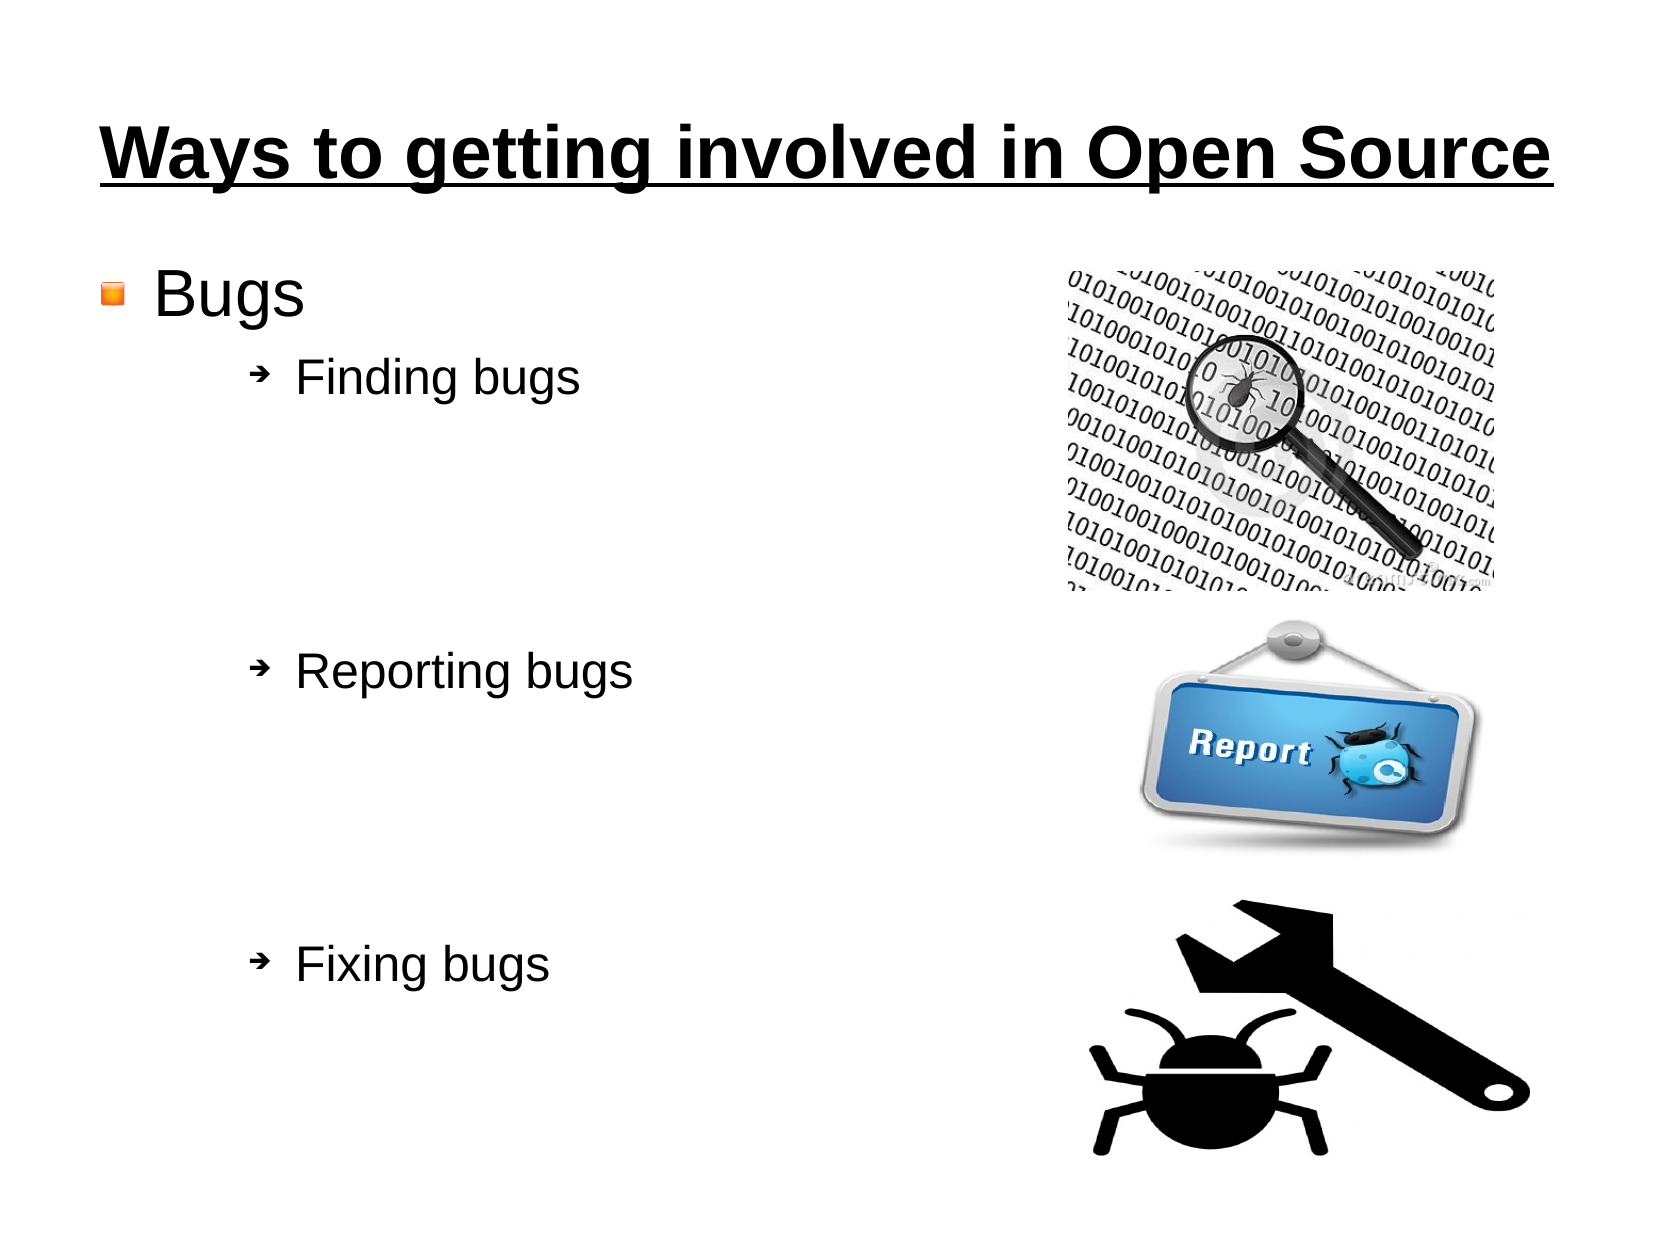

# Ways to getting involved in Open Source
Bugs
Finding bugs
Reporting bugs
Fixing bugs